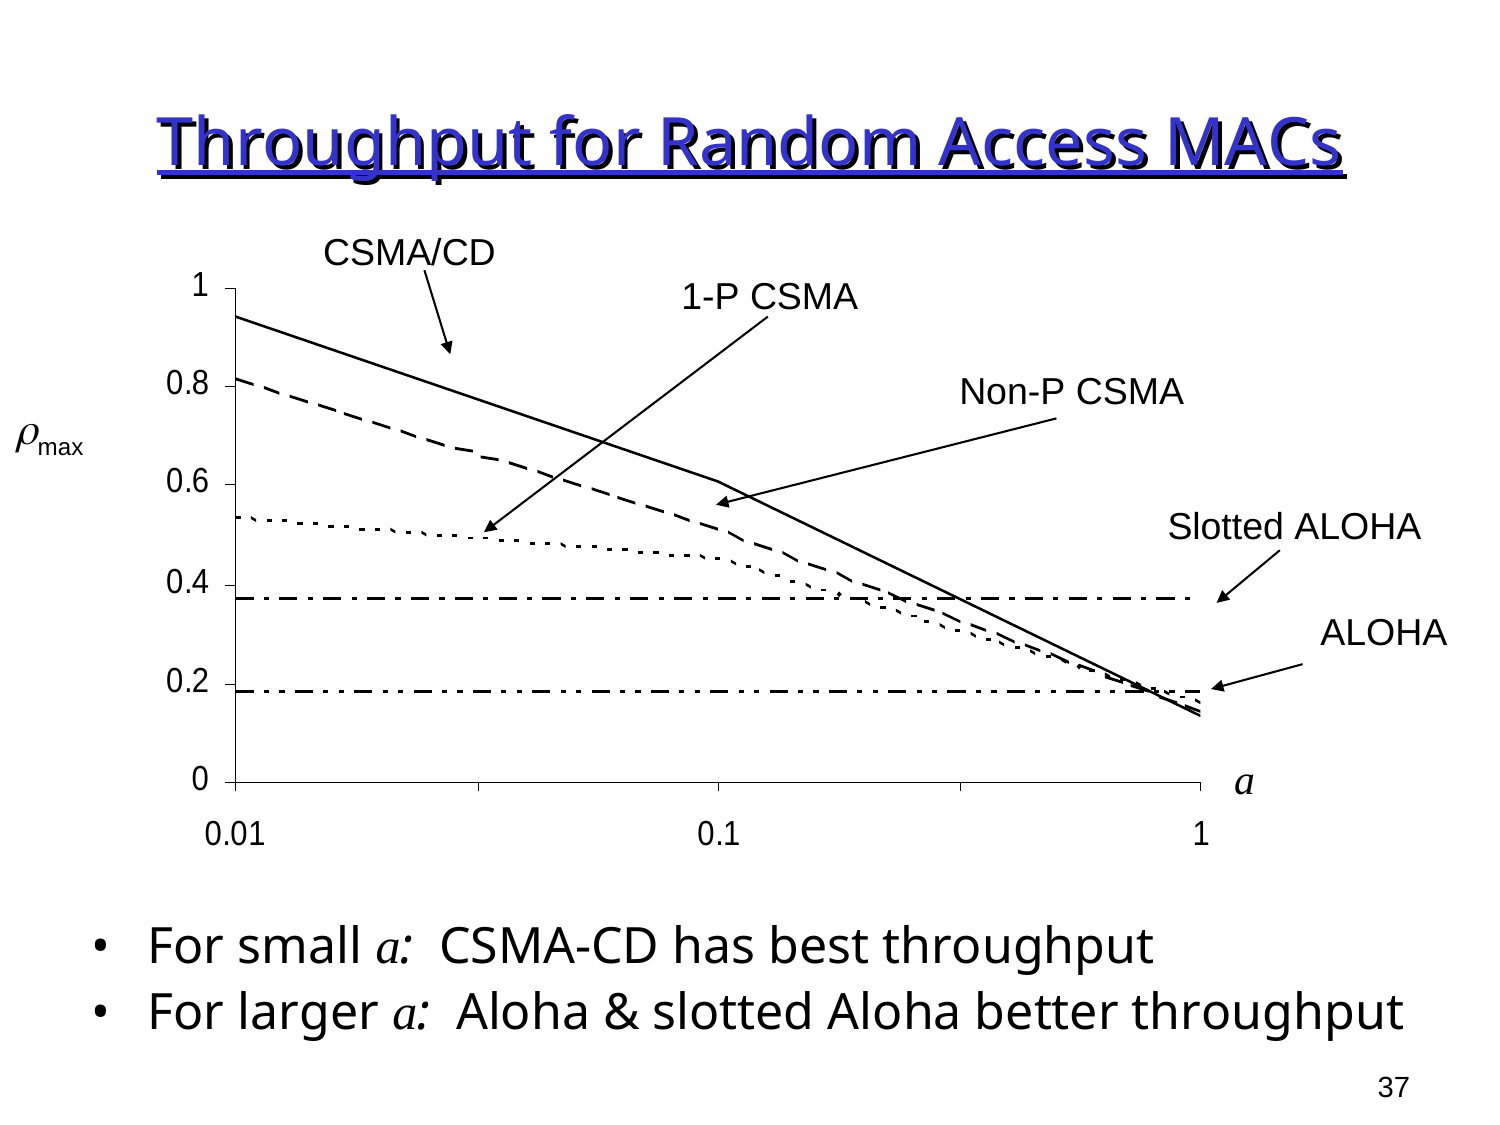

# Throughput for Random Access MACs
CSMA/CD
1-P CSMA
Non-P CSMA
max
Slotted ALOHA
ALOHA
a
For small a: CSMA-CD has best throughput
For larger a: Aloha & slotted Aloha better throughput
37